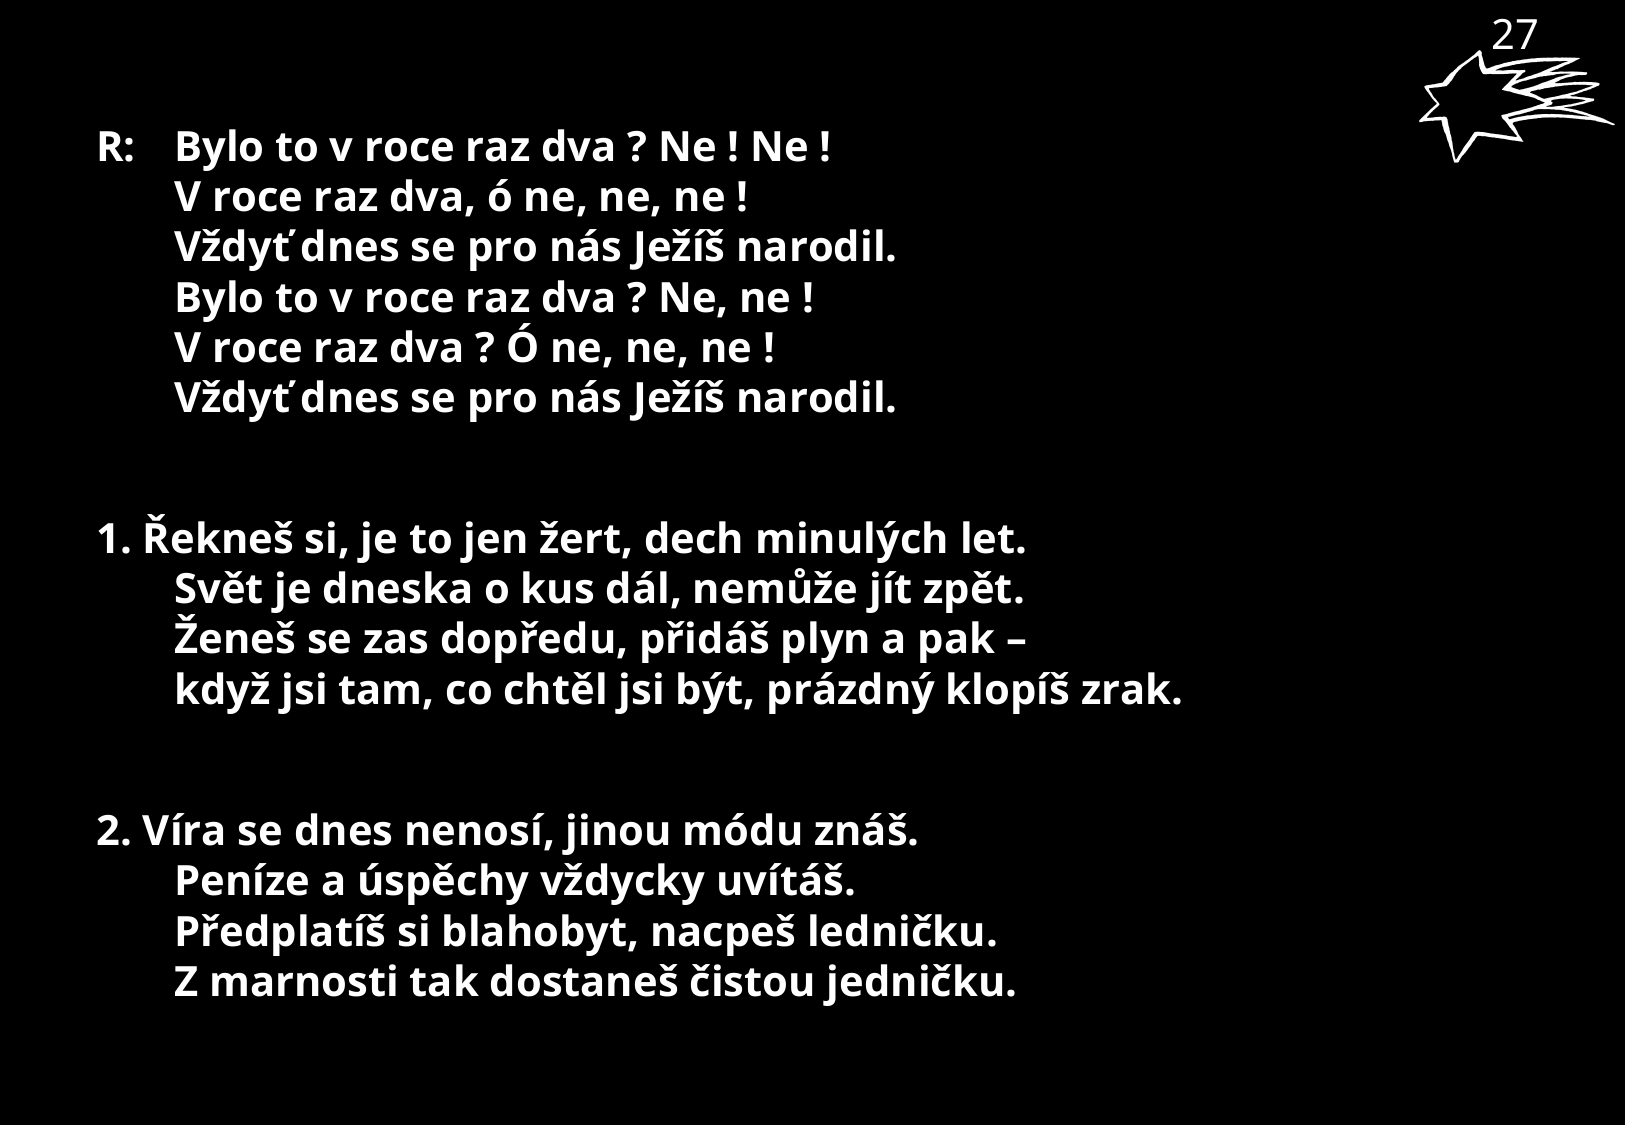

27
# R: 	Bylo to v roce raz dva ? Ne ! Ne ! V roce raz dva, ó ne, ne, ne ! Vždyť dnes se pro nás Ježíš narodil. Bylo to v roce raz dva ? Ne, ne ! V roce raz dva ? Ó ne, ne, ne ! Vždyť dnes se pro nás Ježíš narodil.
1. Řekneš si, je to jen žert, dech minulých let.
Svět je dneska o kus dál, nemůže jít zpět.
Ženeš se zas dopředu, přidáš plyn a pak –
když jsi tam, co chtěl jsi být, prázdný klopíš zrak.
2. Víra se dnes nenosí, jinou módu znáš.
Peníze a úspěchy vždycky uvítáš.
Předplatíš si blahobyt, nacpeš ledničku.
Z marnosti tak dostaneš čistou jedničku.